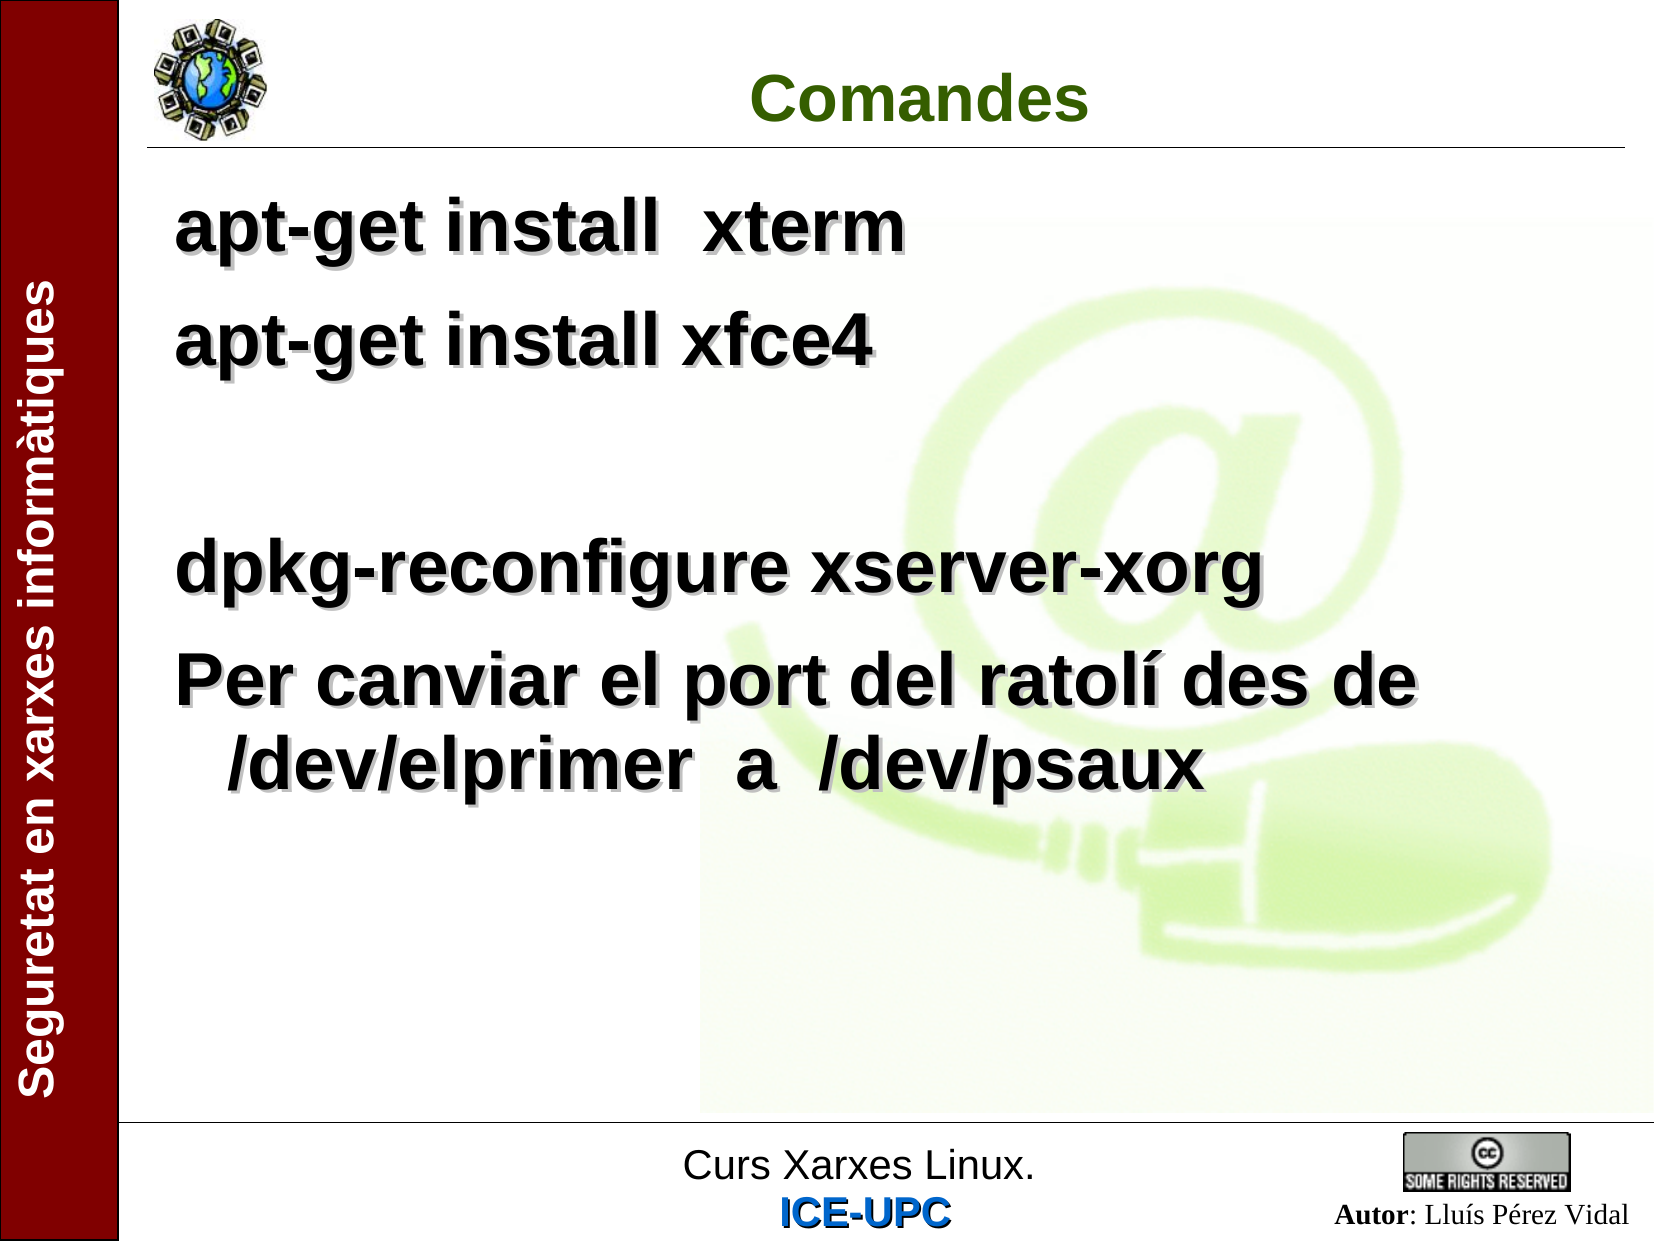

# Comandes
apt-get install xterm
apt-get install xfce4
dpkg-reconfigure xserver-xorg
Per canviar el port del ratolí des de /dev/elprimer a /dev/psaux